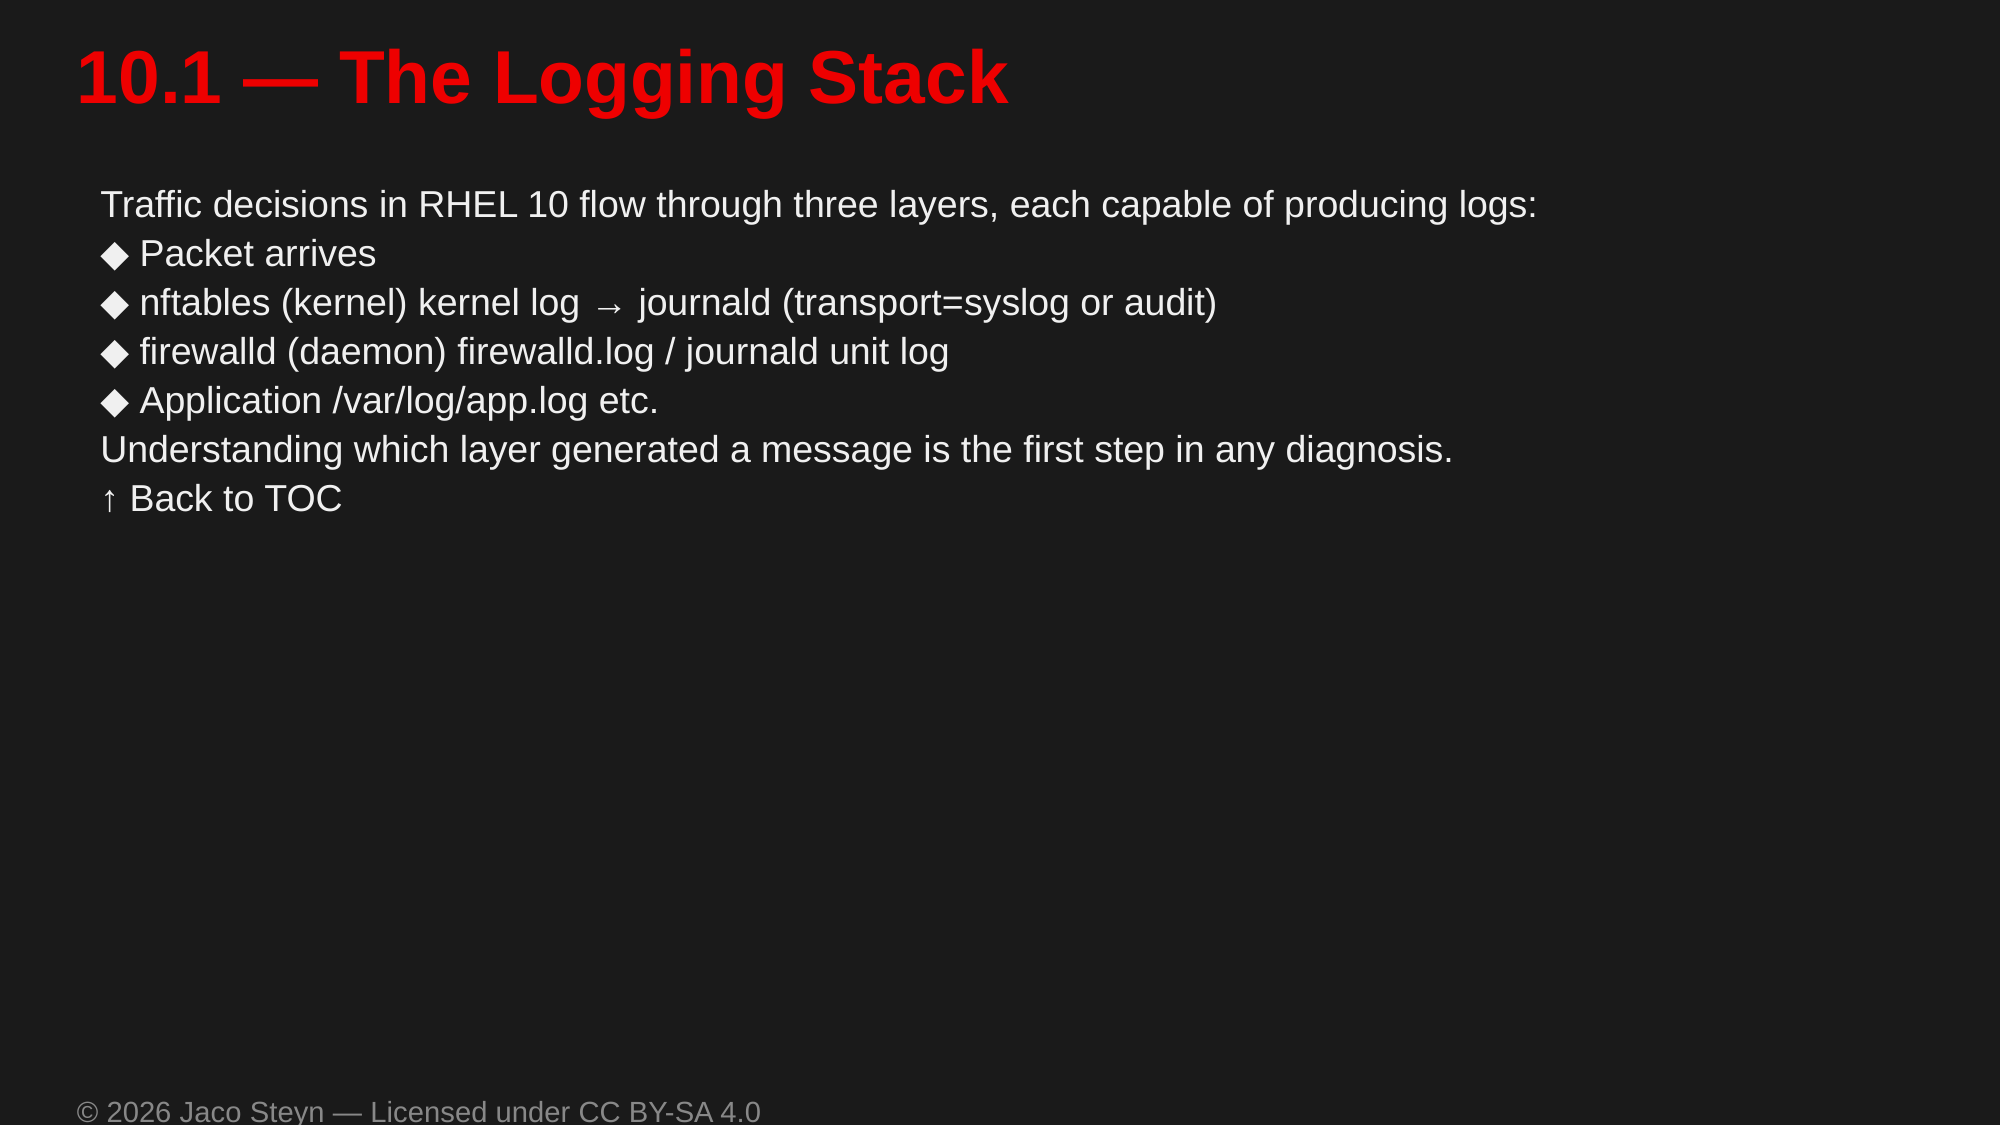

10.1 — The Logging Stack
Traffic decisions in RHEL 10 flow through three layers, each capable of producing logs:
◆ Packet arrives
◆ nftables (kernel) kernel log → journald (transport=syslog or audit)
◆ firewalld (daemon) firewalld.log / journald unit log
◆ Application /var/log/app.log etc.
Understanding which layer generated a message is the first step in any diagnosis.
↑ Back to TOC
© 2026 Jaco Steyn — Licensed under CC BY-SA 4.0